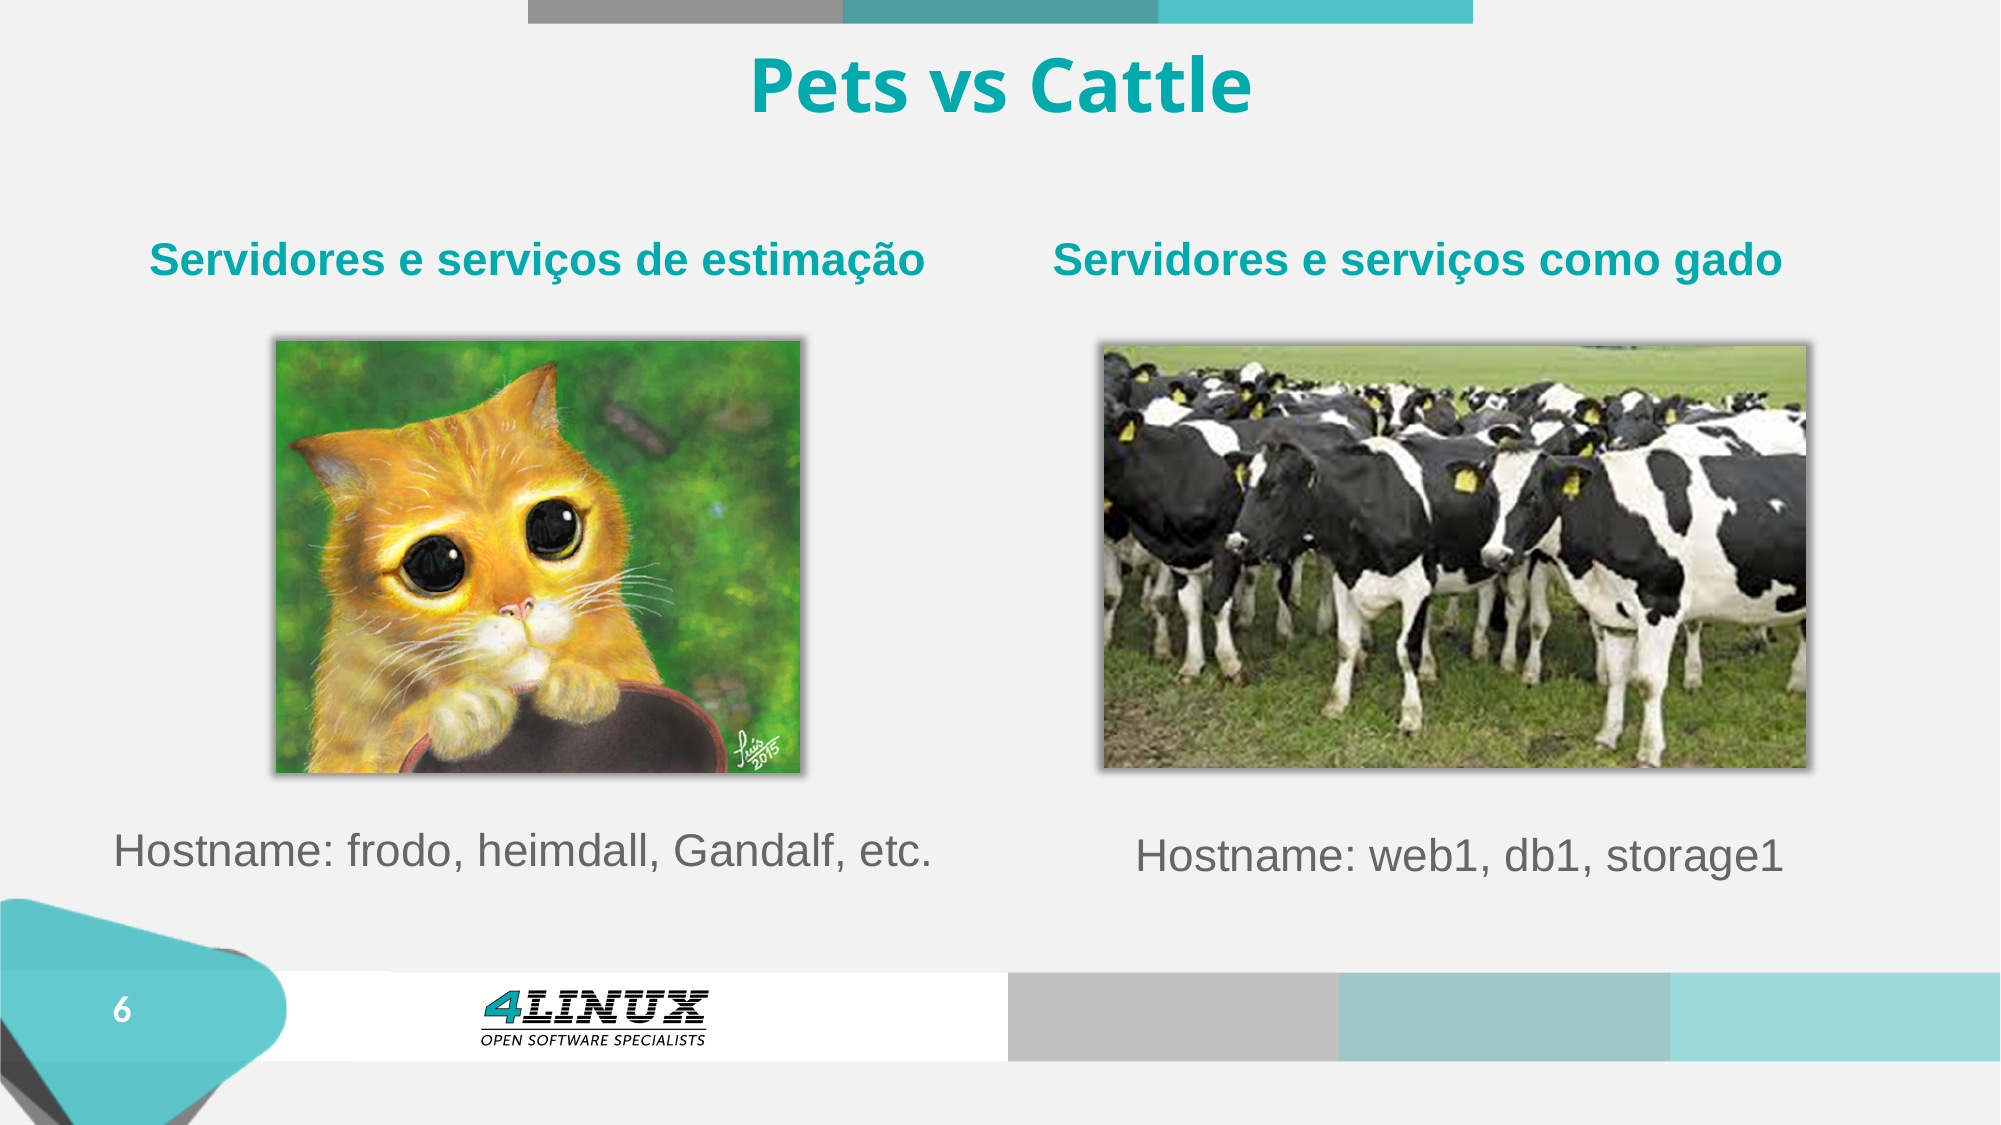

# Pets vs Cattle
Servidores e serviços de estimação
Servidores e serviços como gado
Hostname: frodo, heimdall, Gandalf, etc.
Hostname: web1, db1, storage1